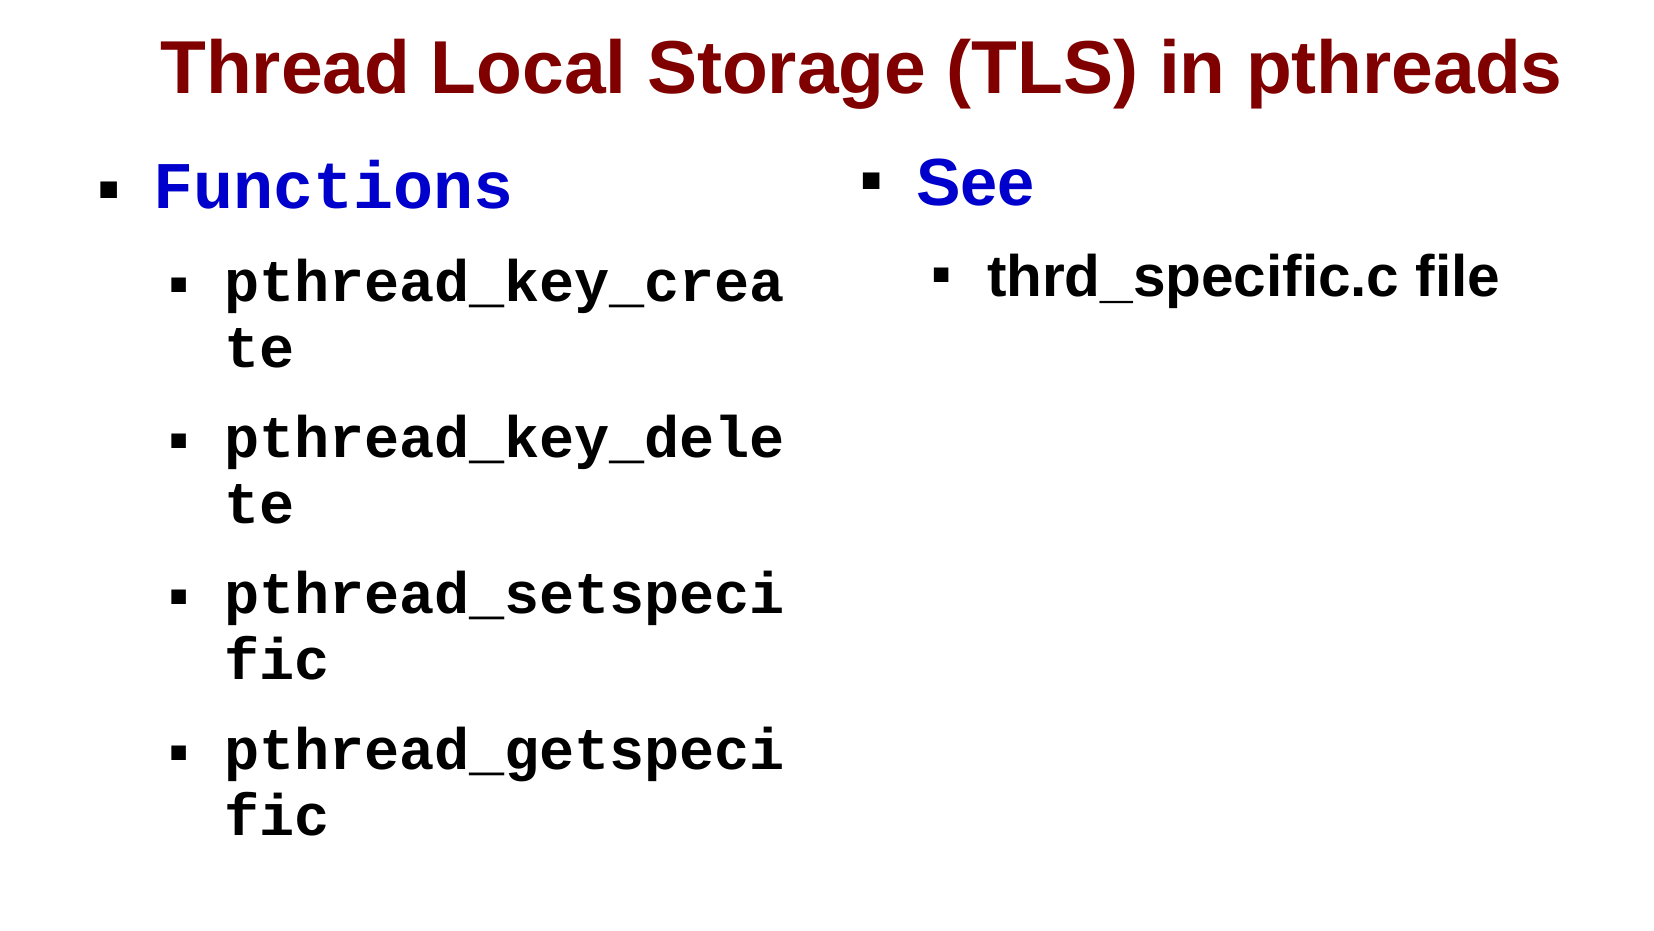

# Thread Local Storage (TLS) in pthreads
See
thrd_specific.c file
Functions
pthread_key_create
pthread_key_delete
pthread_setspecific
pthread_getspecific